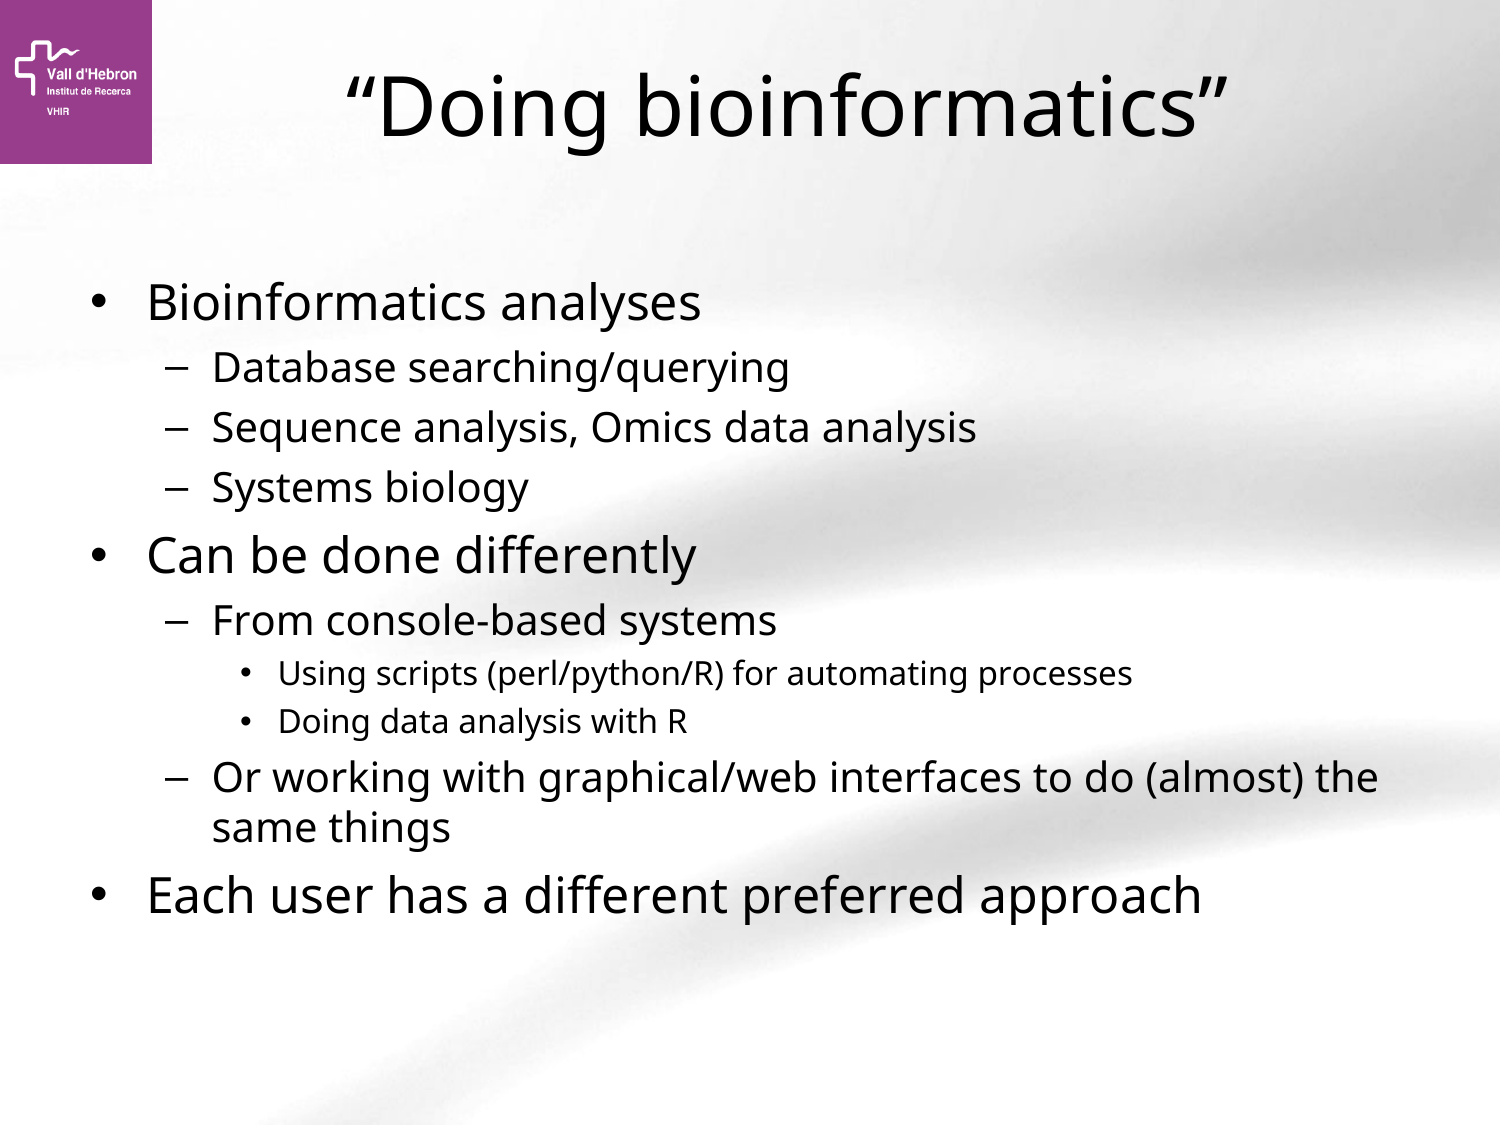

“Doing bioinformatics”
Bioinformatics analyses
Database searching/querying
Sequence analysis, Omics data analysis
Systems biology
Can be done differently
From console-based systems
Using scripts (perl/python/R) for automating processes
Doing data analysis with R
Or working with graphical/web interfaces to do (almost) the same things
Each user has a different preferred approach